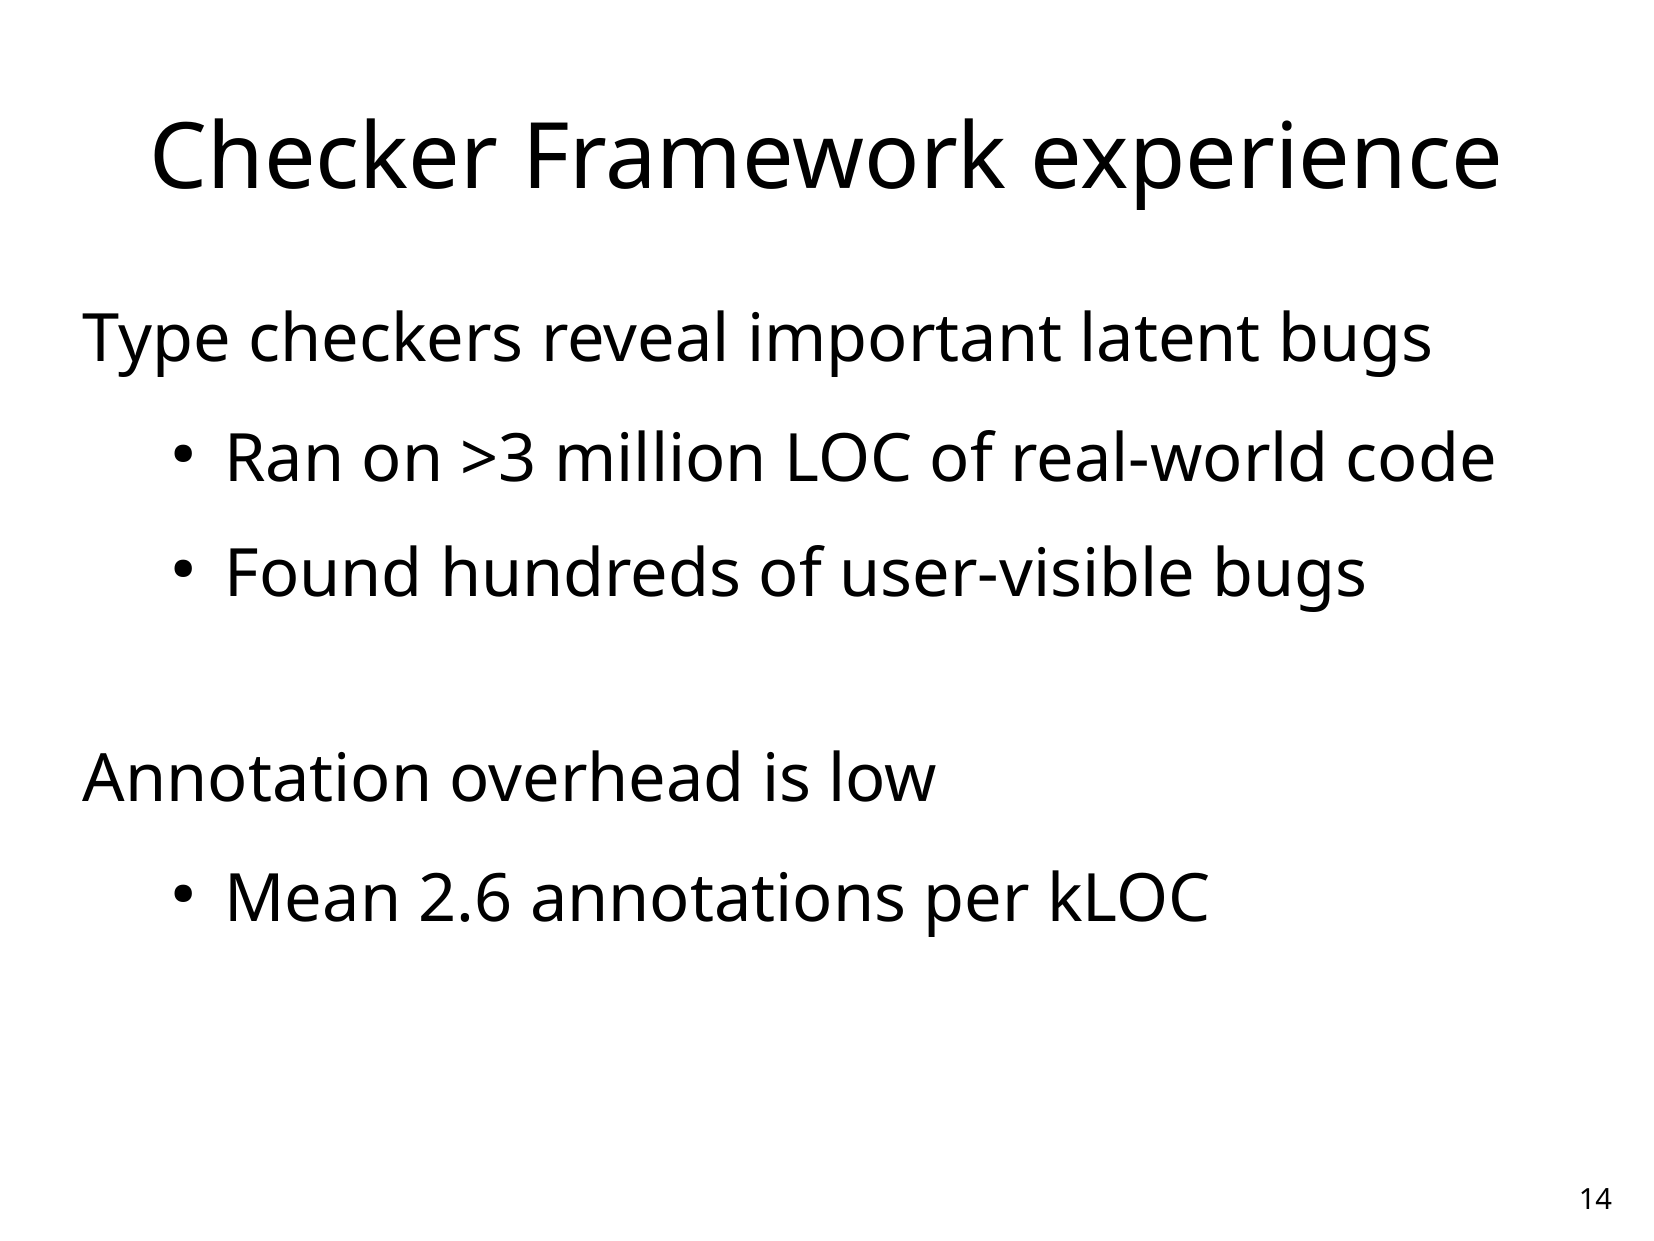

# Checker Framework experience
Type checkers reveal important latent bugs
Ran on >3 million LOC of real-world code
Found hundreds of user-visible bugs
Annotation overhead is low
Mean 2.6 annotations per kLOC
14